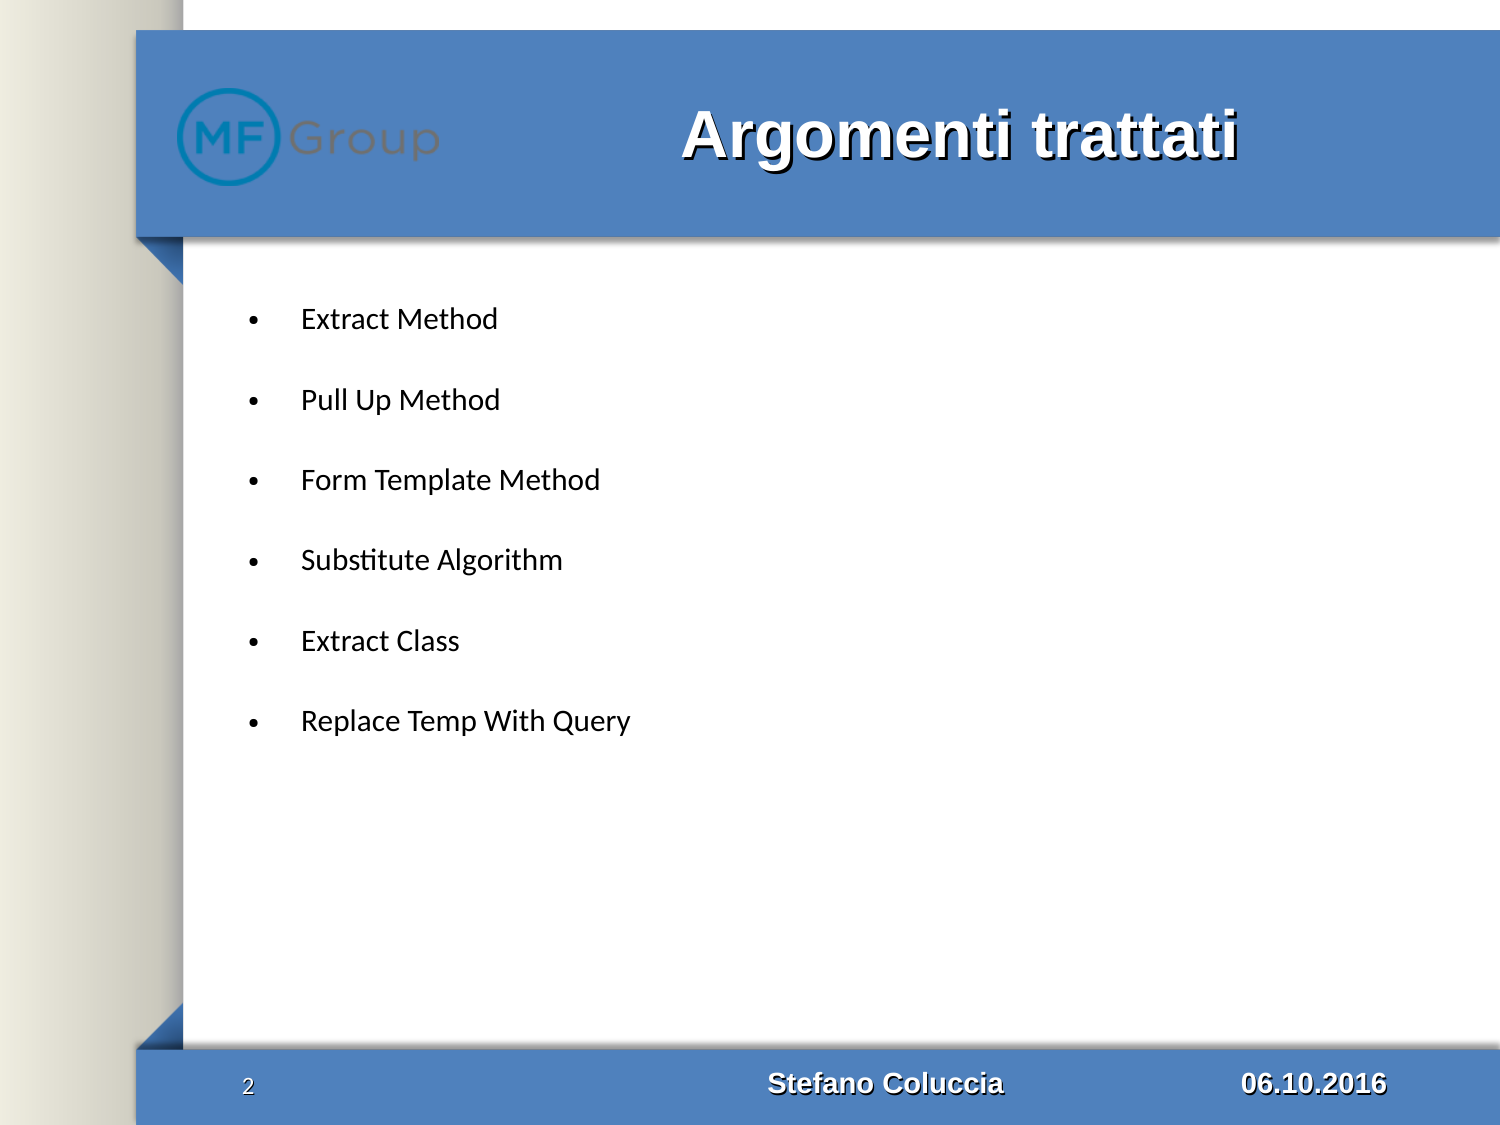

# Argomenti trattati
Extract Method
Pull Up Method
Form Template Method
Substitute Algorithm
Extract Class
Replace Temp With Query
2
Stefano Coluccia
06.10.2016